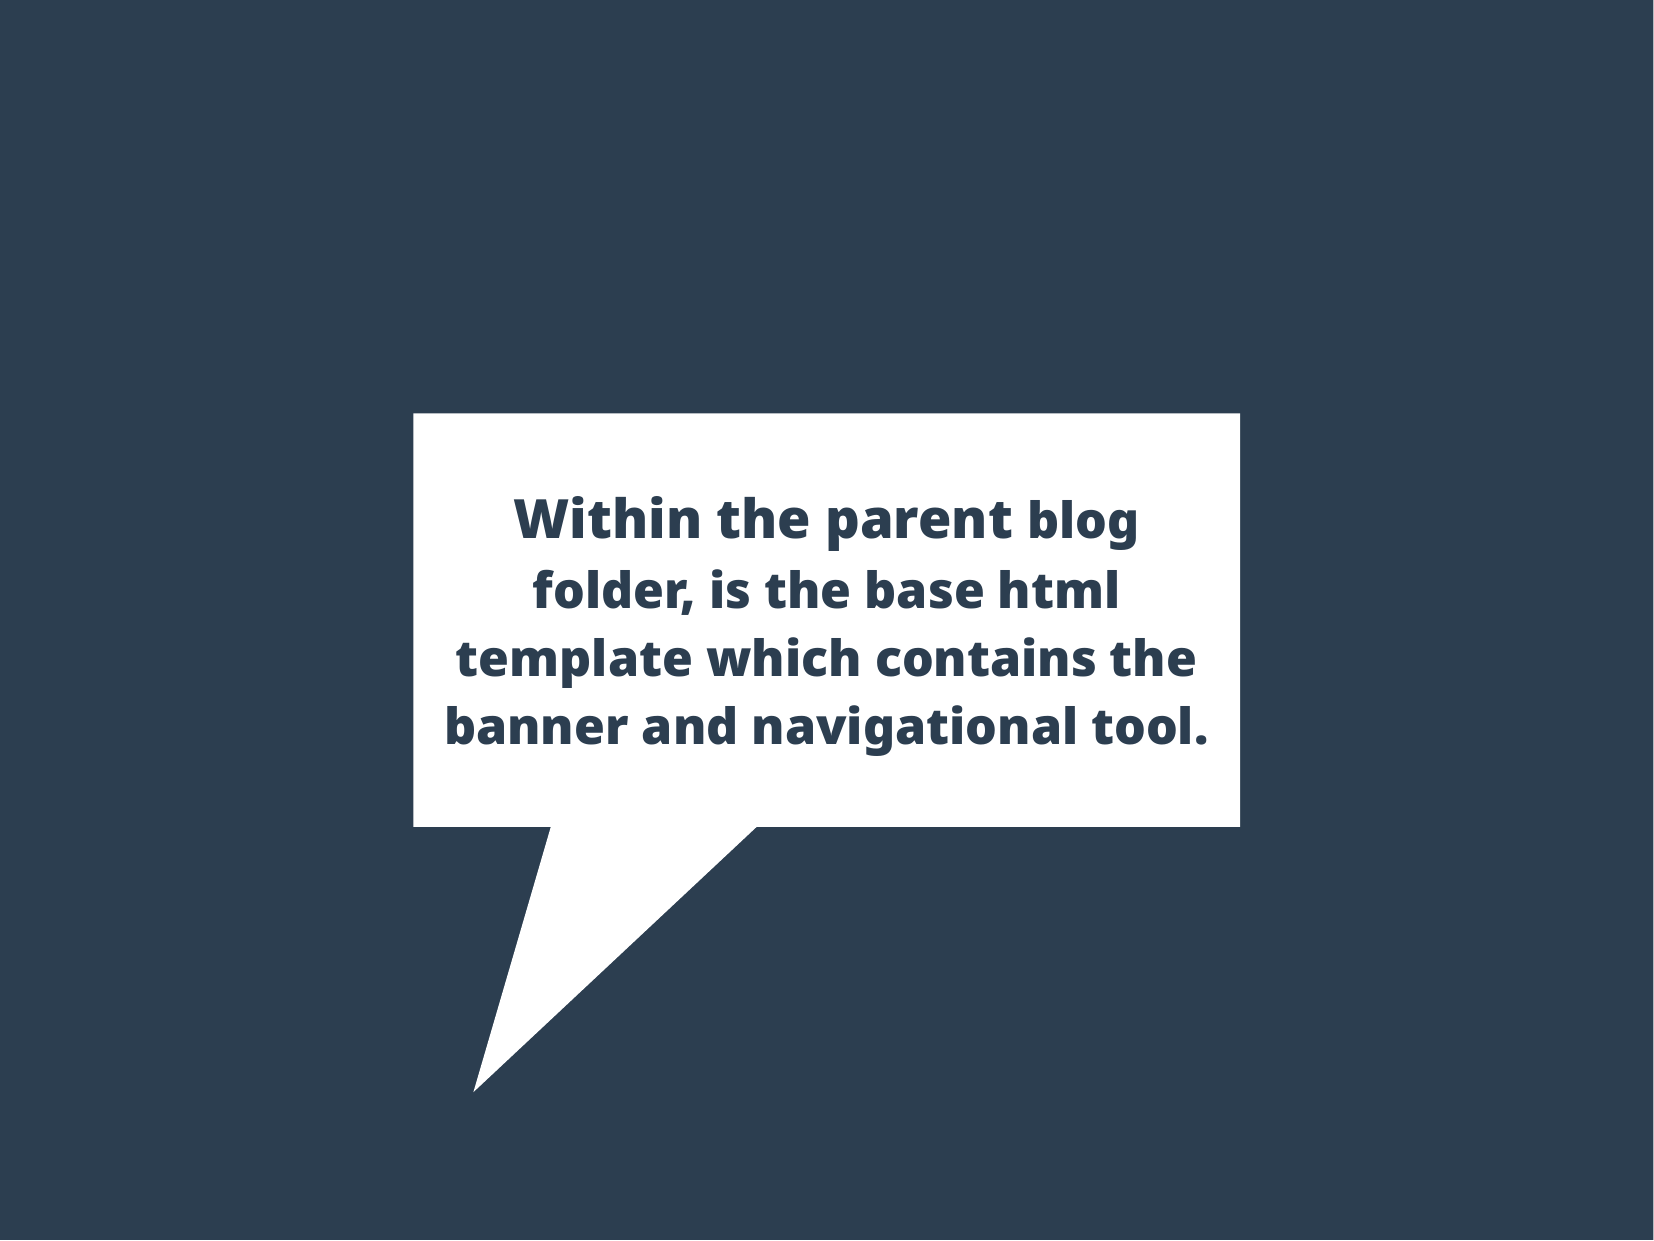

# Within the parent blog folder, is the base html template which contains the banner and navigational tool.